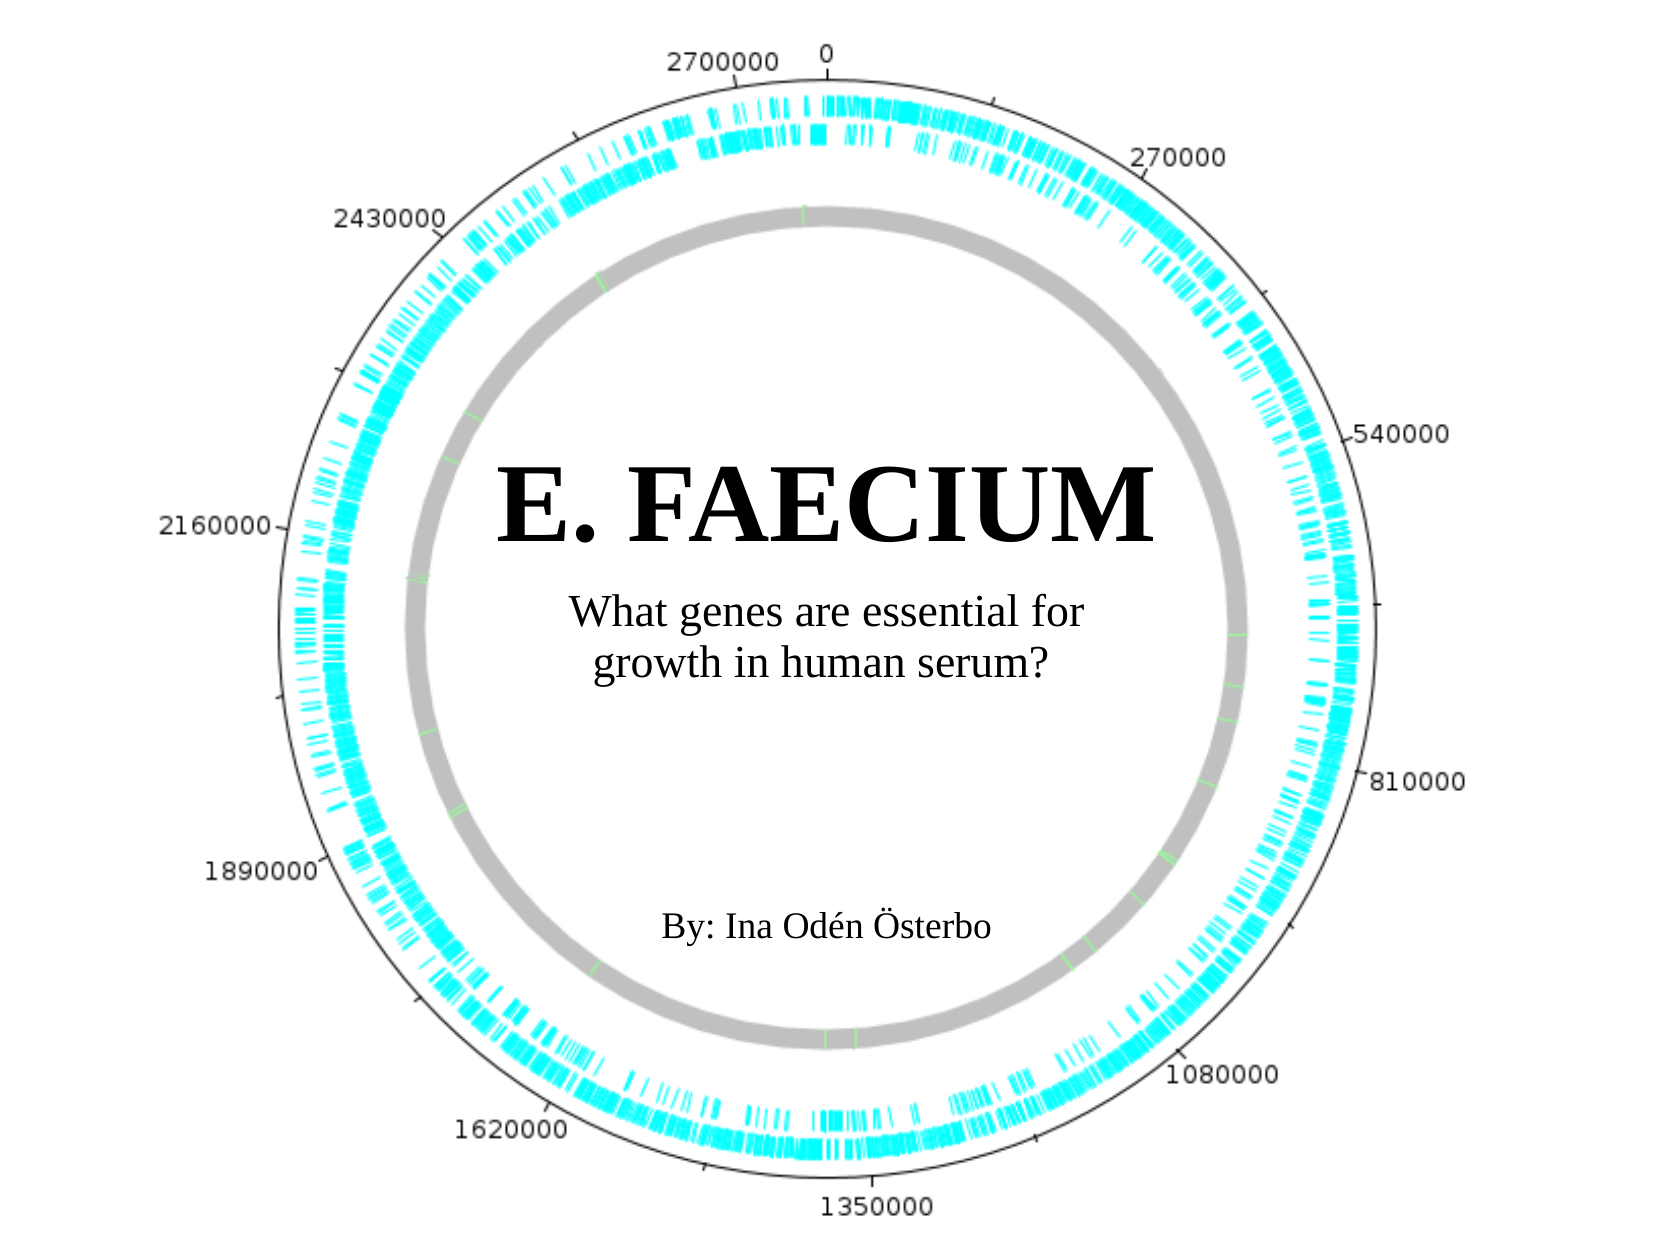

E. FAECIUM
What genes are essential for growth in human serum?
By: Ina Odén Österbo